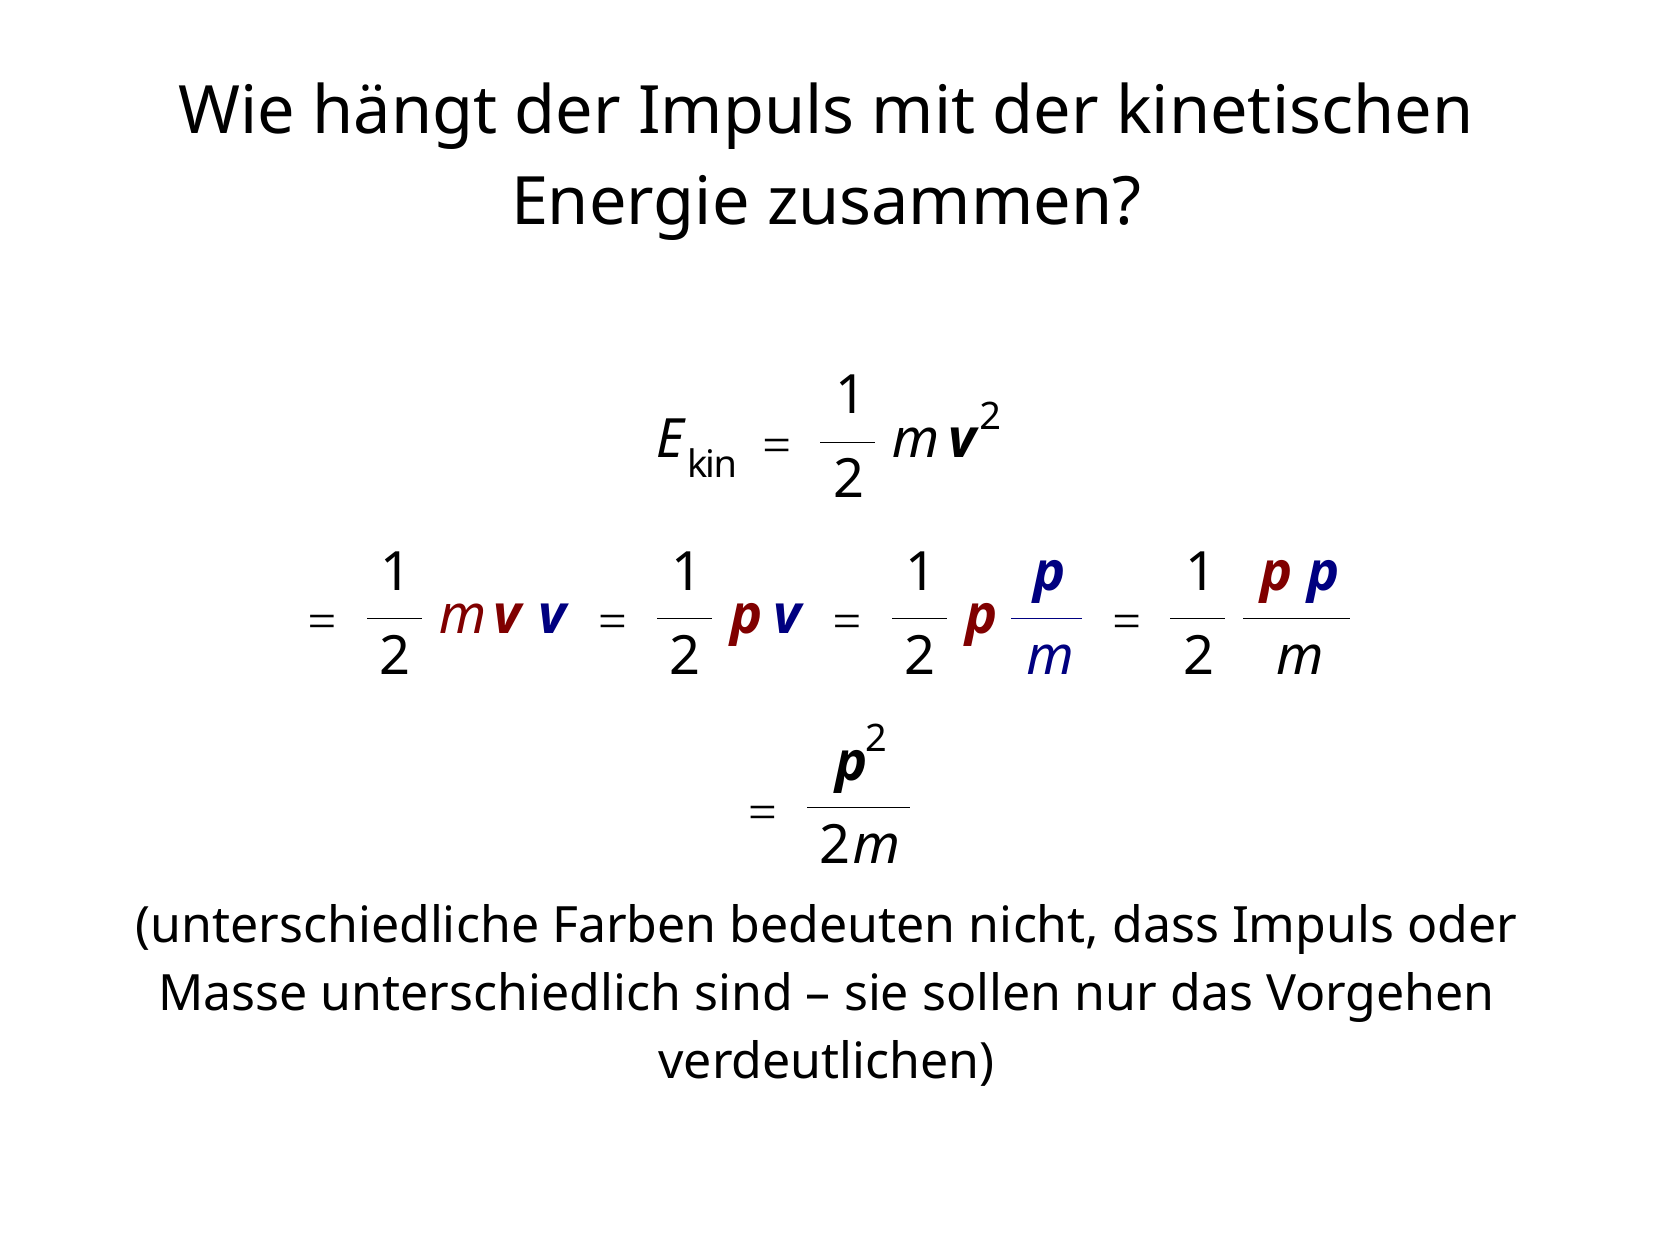

# Wie hängt der Impuls mit der kinetischen Energie zusammen?
(unterschiedliche Farben bedeuten nicht, dass Impuls oder Masse unterschiedlich sind – sie sollen nur das Vorgehen verdeutlichen)